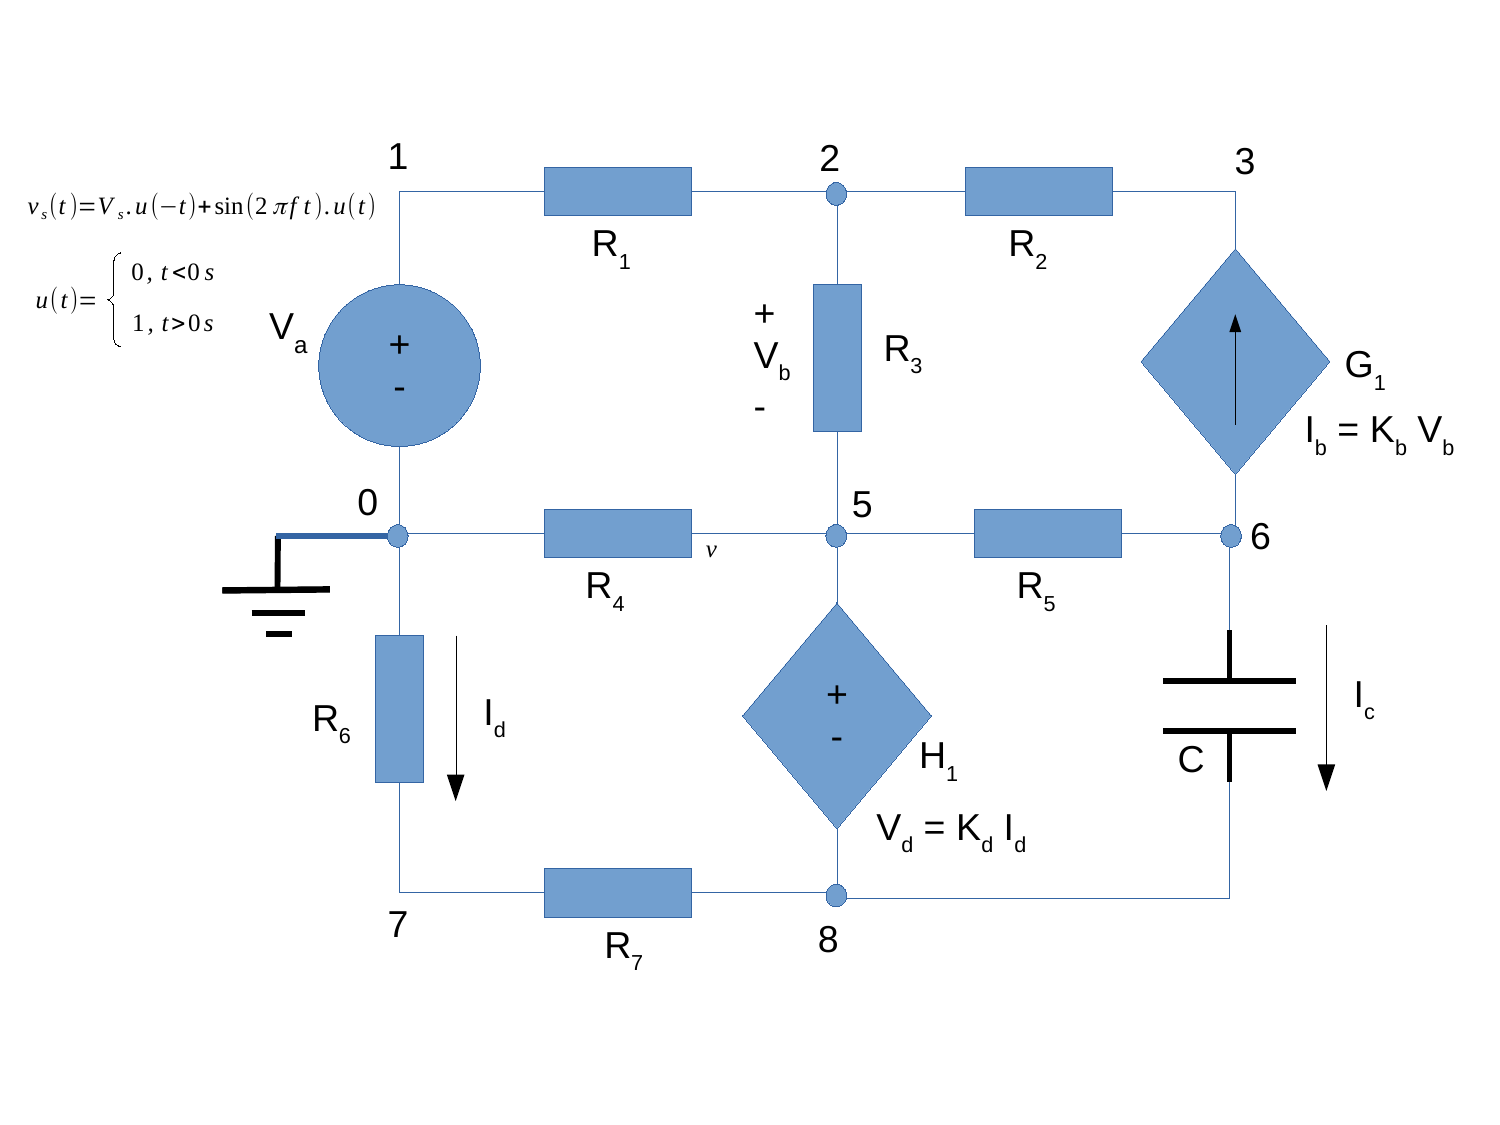

efef
1
2
3
R1
R2
+
Vb
-
+
-
Va
R3
G1
Ib = Kb Vb
0
5
6
R4
R5
+
-
Ic
Id
R6
H1
C
Vd = Kd Id
7
8
R7
.,kujmyhntgbfbggnhmik,o,umynterrwruj5i6oli5yhtretryui7kolkiujytrtyujki7ujytv
bla
1